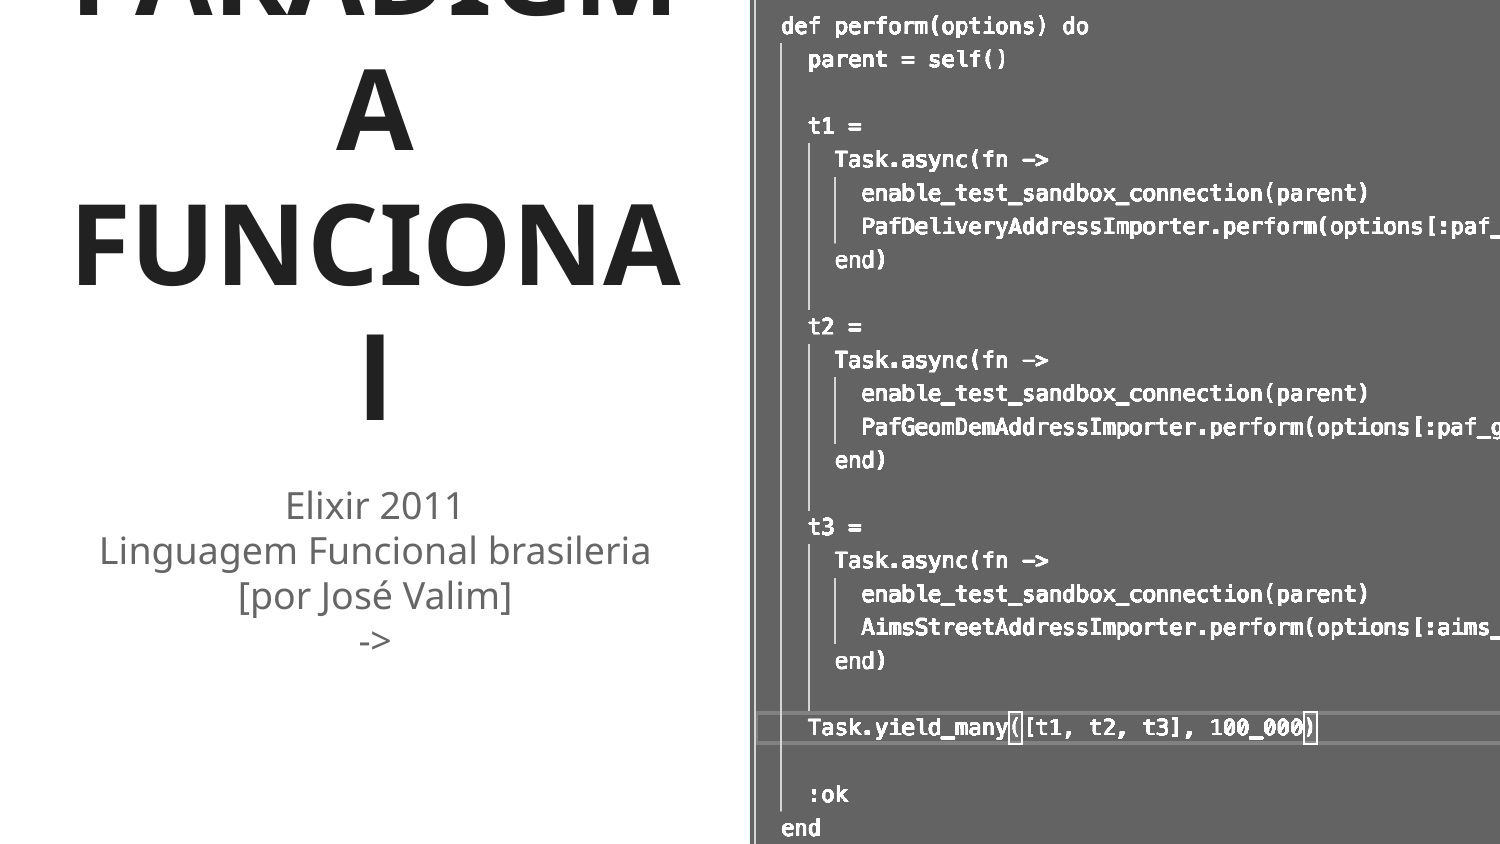

# PARADIGMA FUNCIONAl
Elixir 2011
Linguagem Funcional brasileria [por José Valim]
->